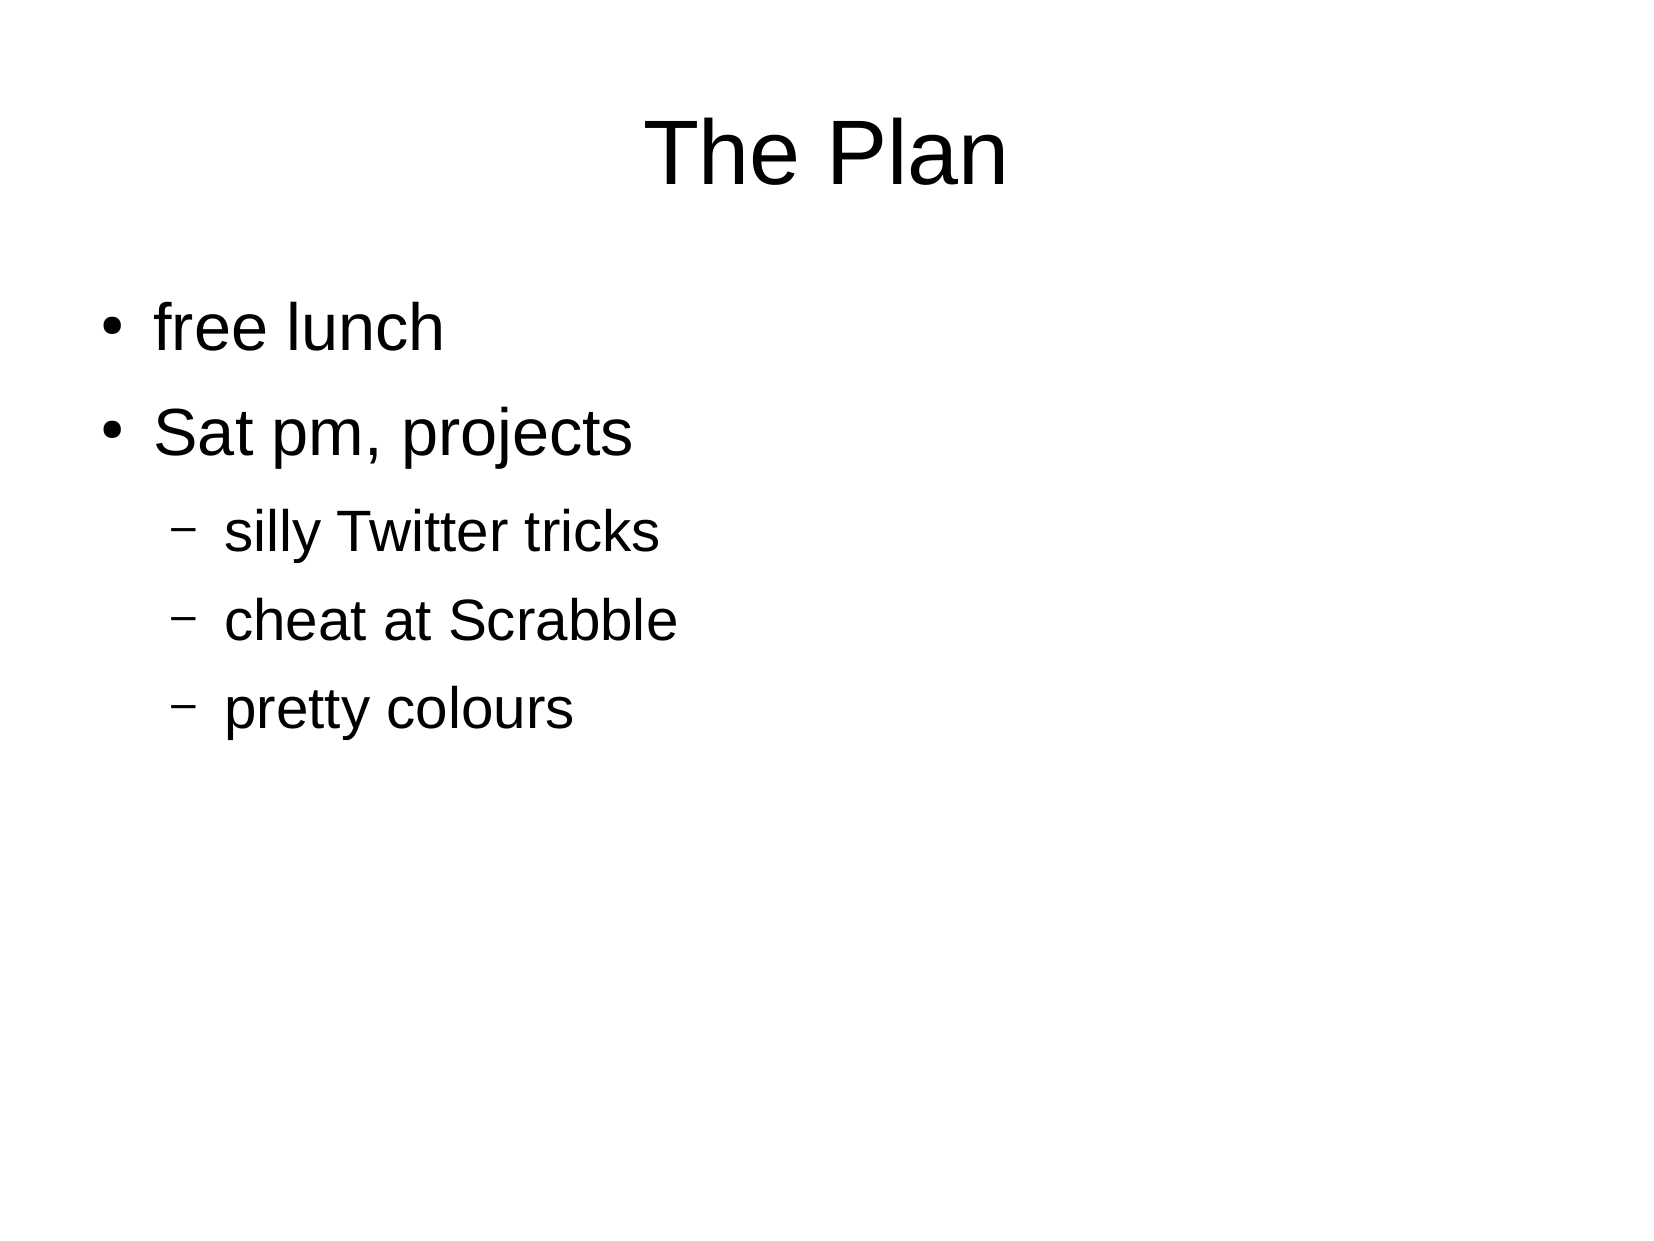

# The Plan
free lunch
Sat pm, projects
silly Twitter tricks
cheat at Scrabble
pretty colours